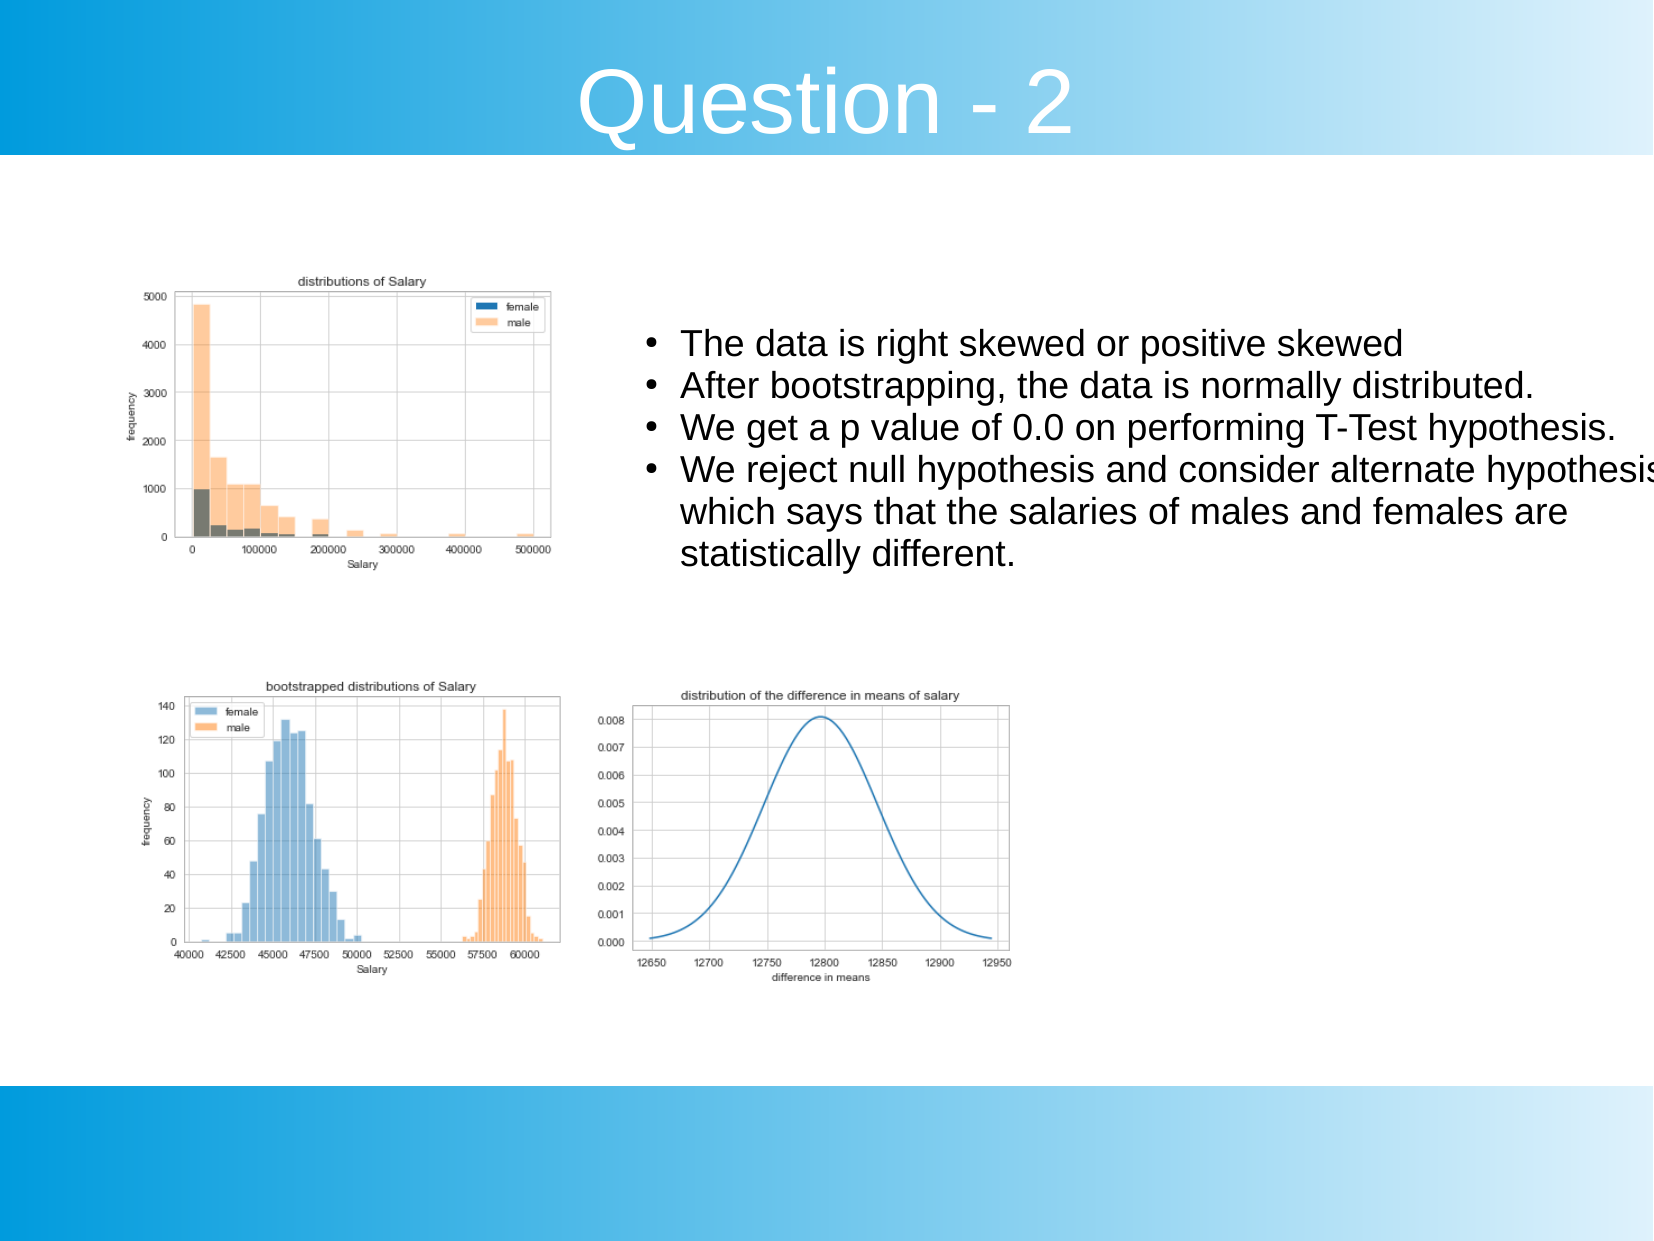

# Question - 2
The data is right skewed or positive skewed
After bootstrapping, the data is normally distributed.
We get a p value of 0.0 on performing T-Test hypothesis.
We reject null hypothesis and consider alternate hypothesis
which says that the salaries of males and females are
statistically different.